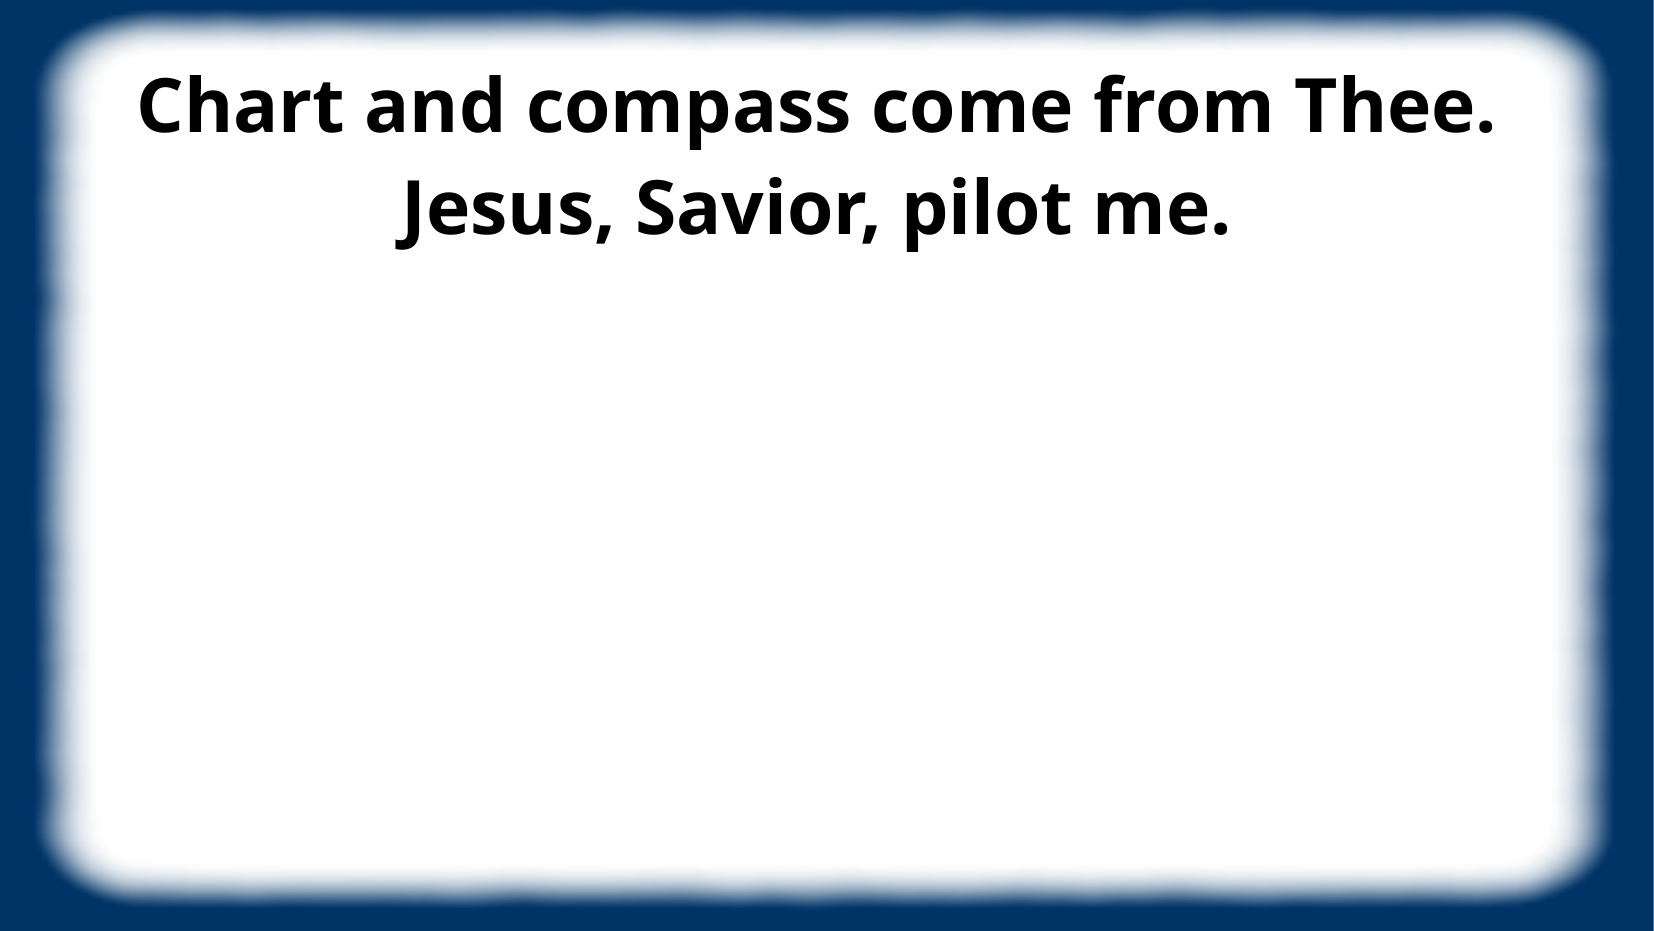

Chart and compass come from Thee.
Jesus, Savior, pilot me.